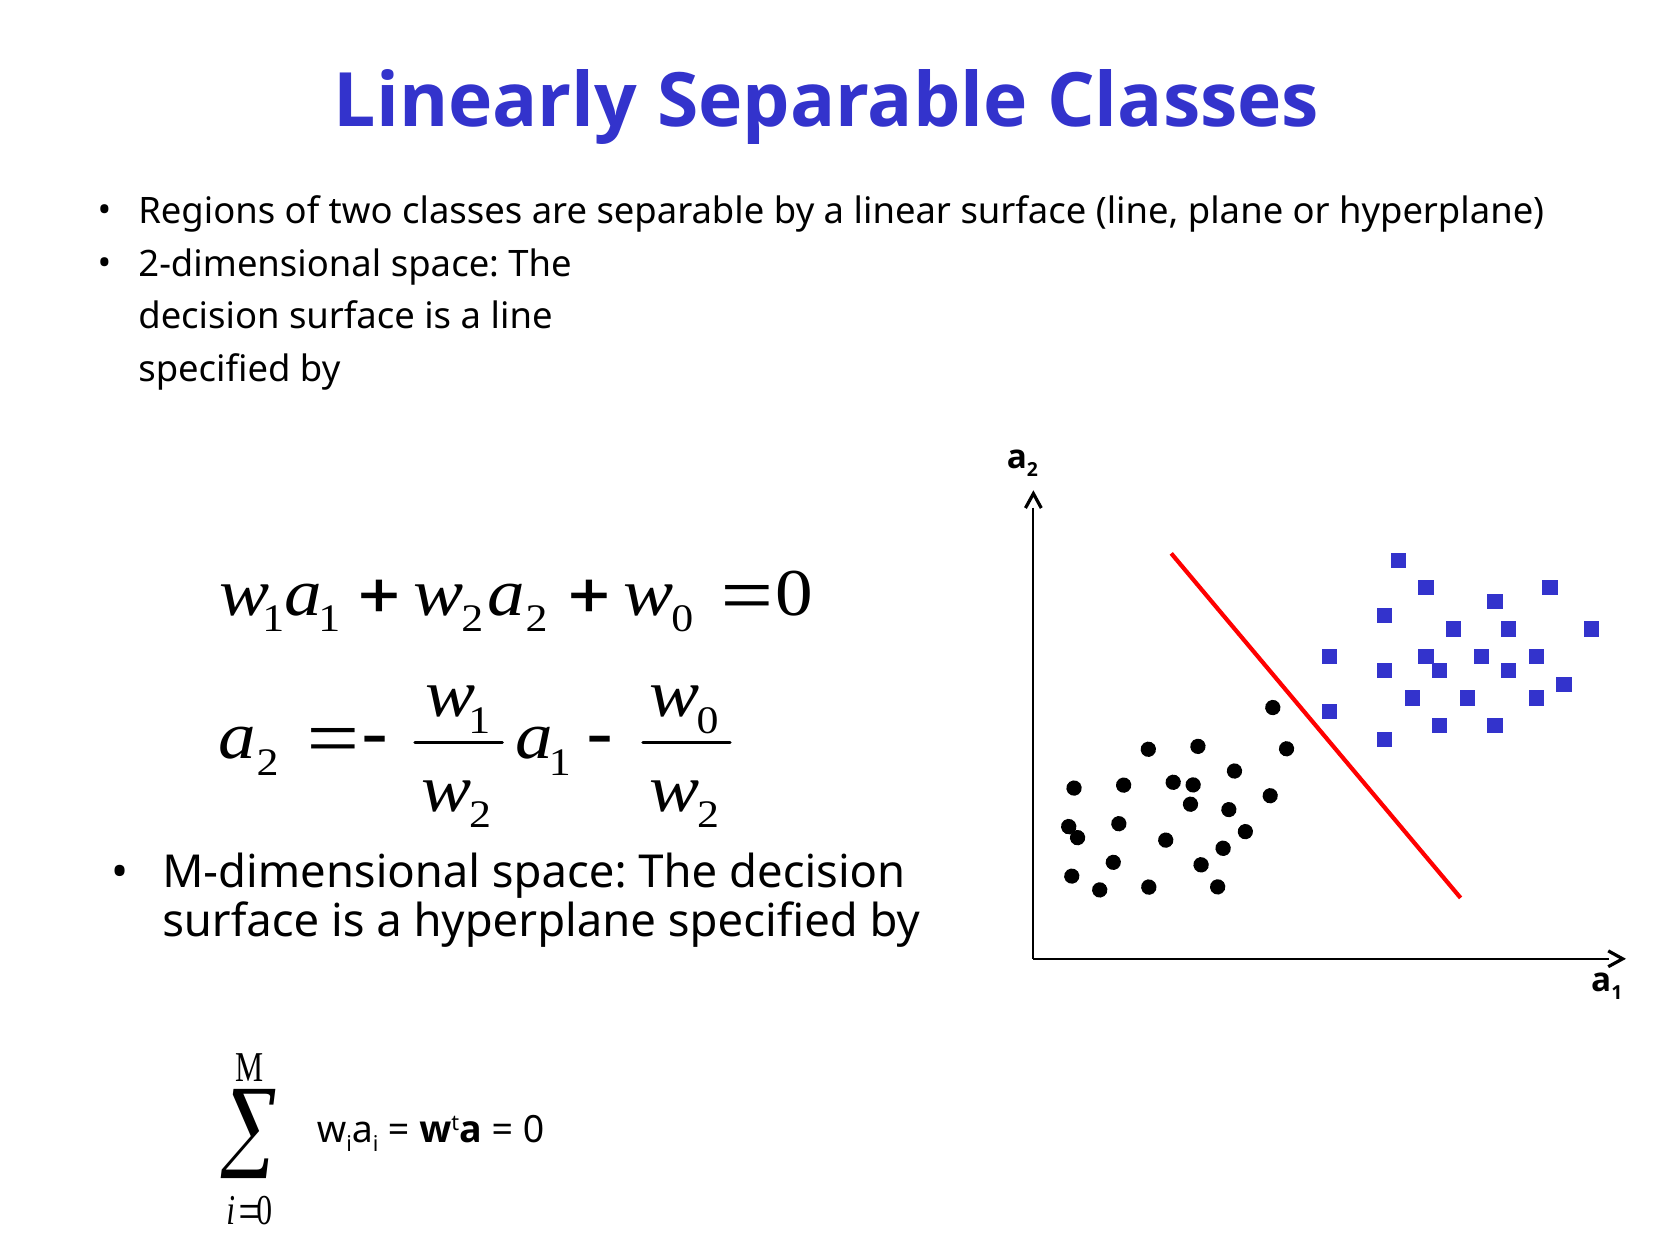

# Linearly Separable Classes
Regions of two classes are separable by a linear surface (line, plane or hyperplane)
2-dimensional space: The
	decision surface is a line
	specified by
a2
M-dimensional space: The decision surface is a hyperplane specified by
a1
wiai = wta = 0